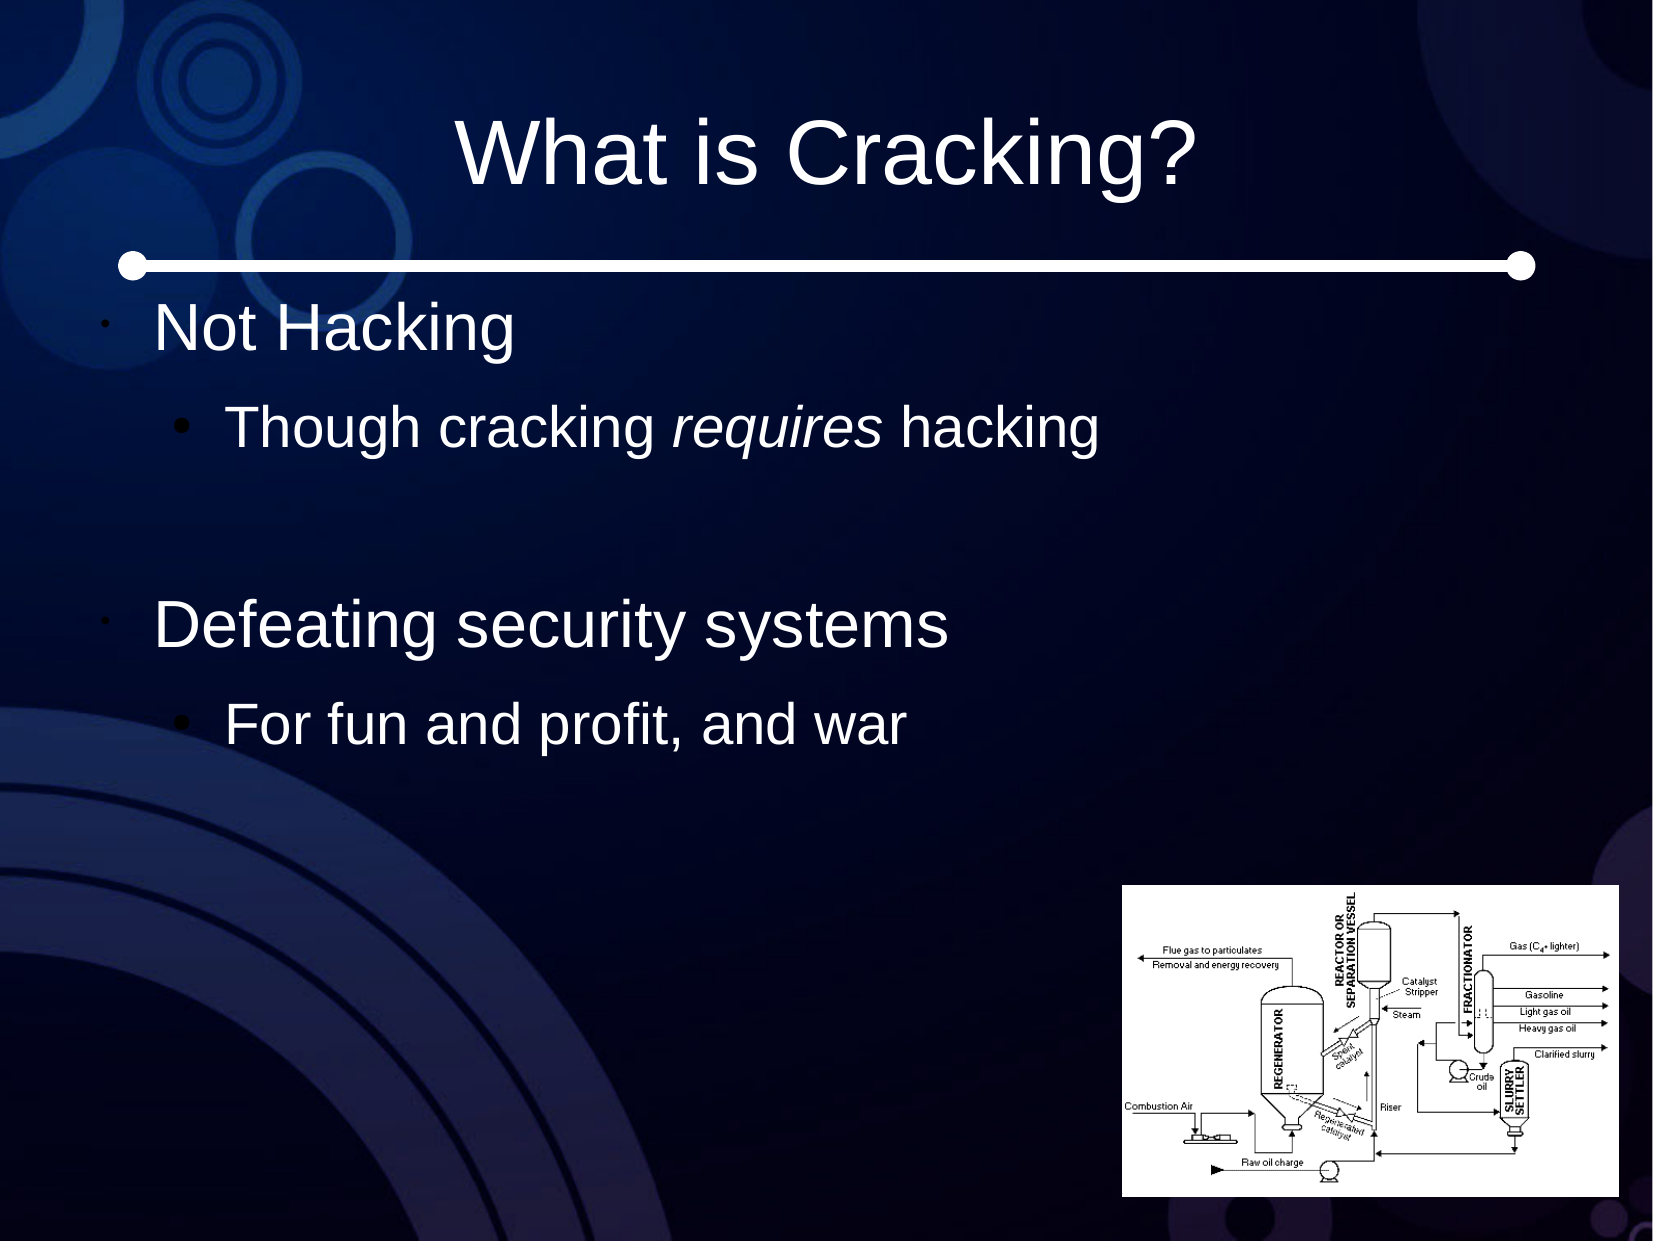

# What is Cracking?
Not Hacking
Though cracking requires hacking
Defeating security systems
For fun and profit, and war